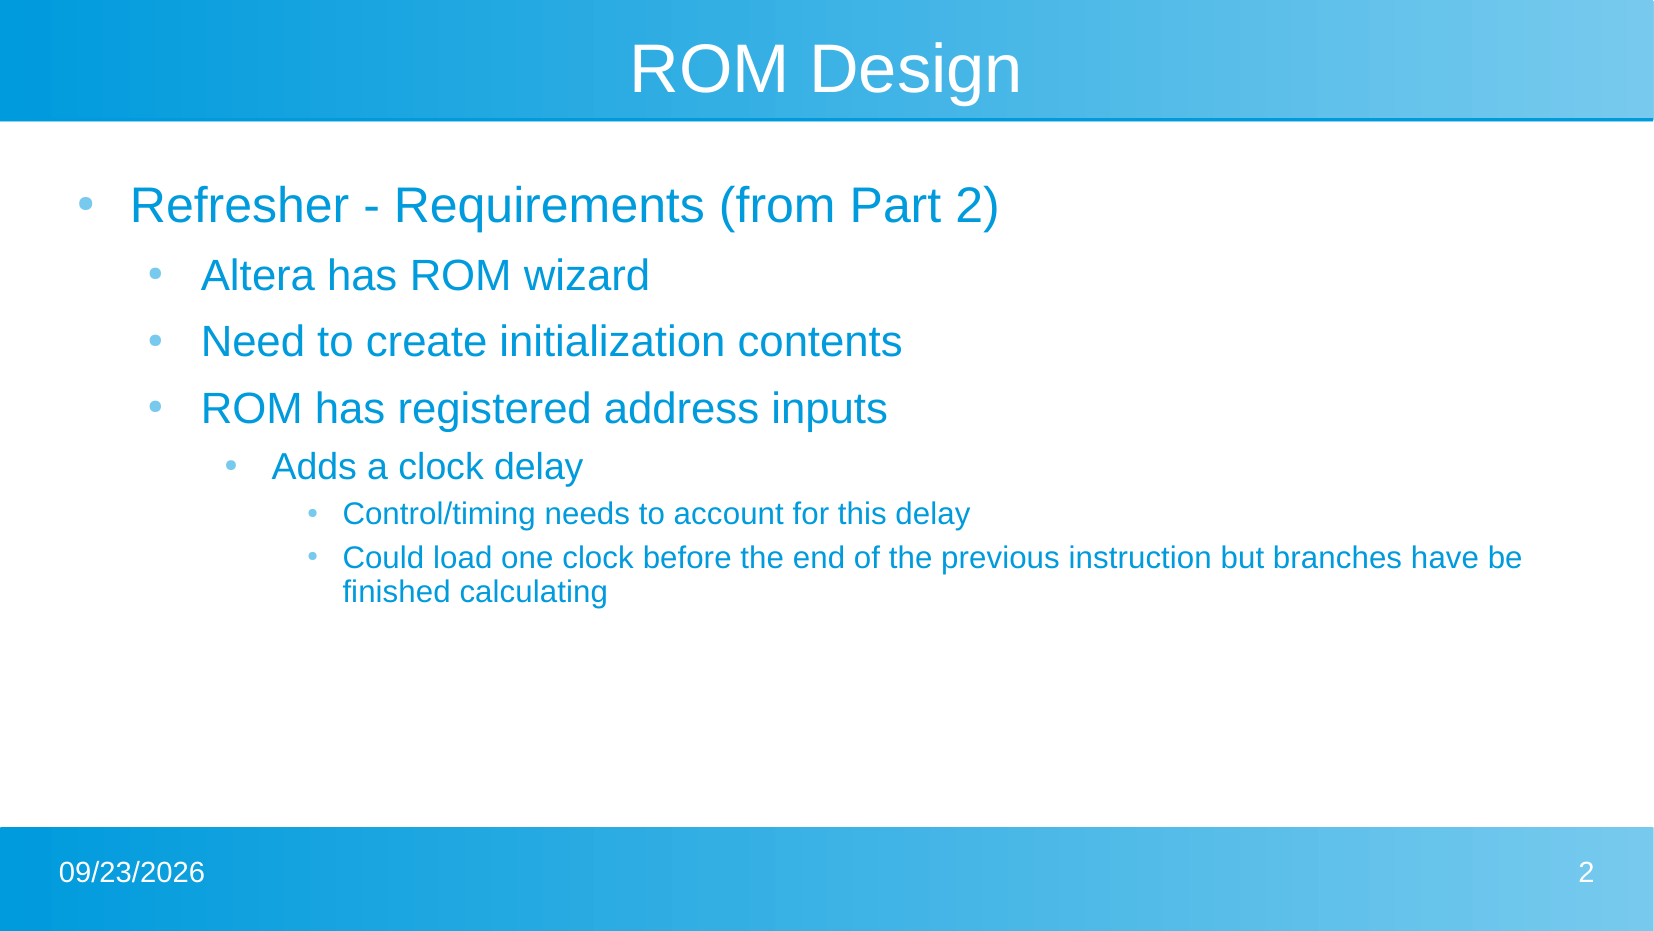

# ROM Design
Refresher - Requirements (from Part 2)
Altera has ROM wizard
Need to create initialization contents
ROM has registered address inputs
Adds a clock delay
Control/timing needs to account for this delay
Could load one clock before the end of the previous instruction but branches have be finished calculating
2